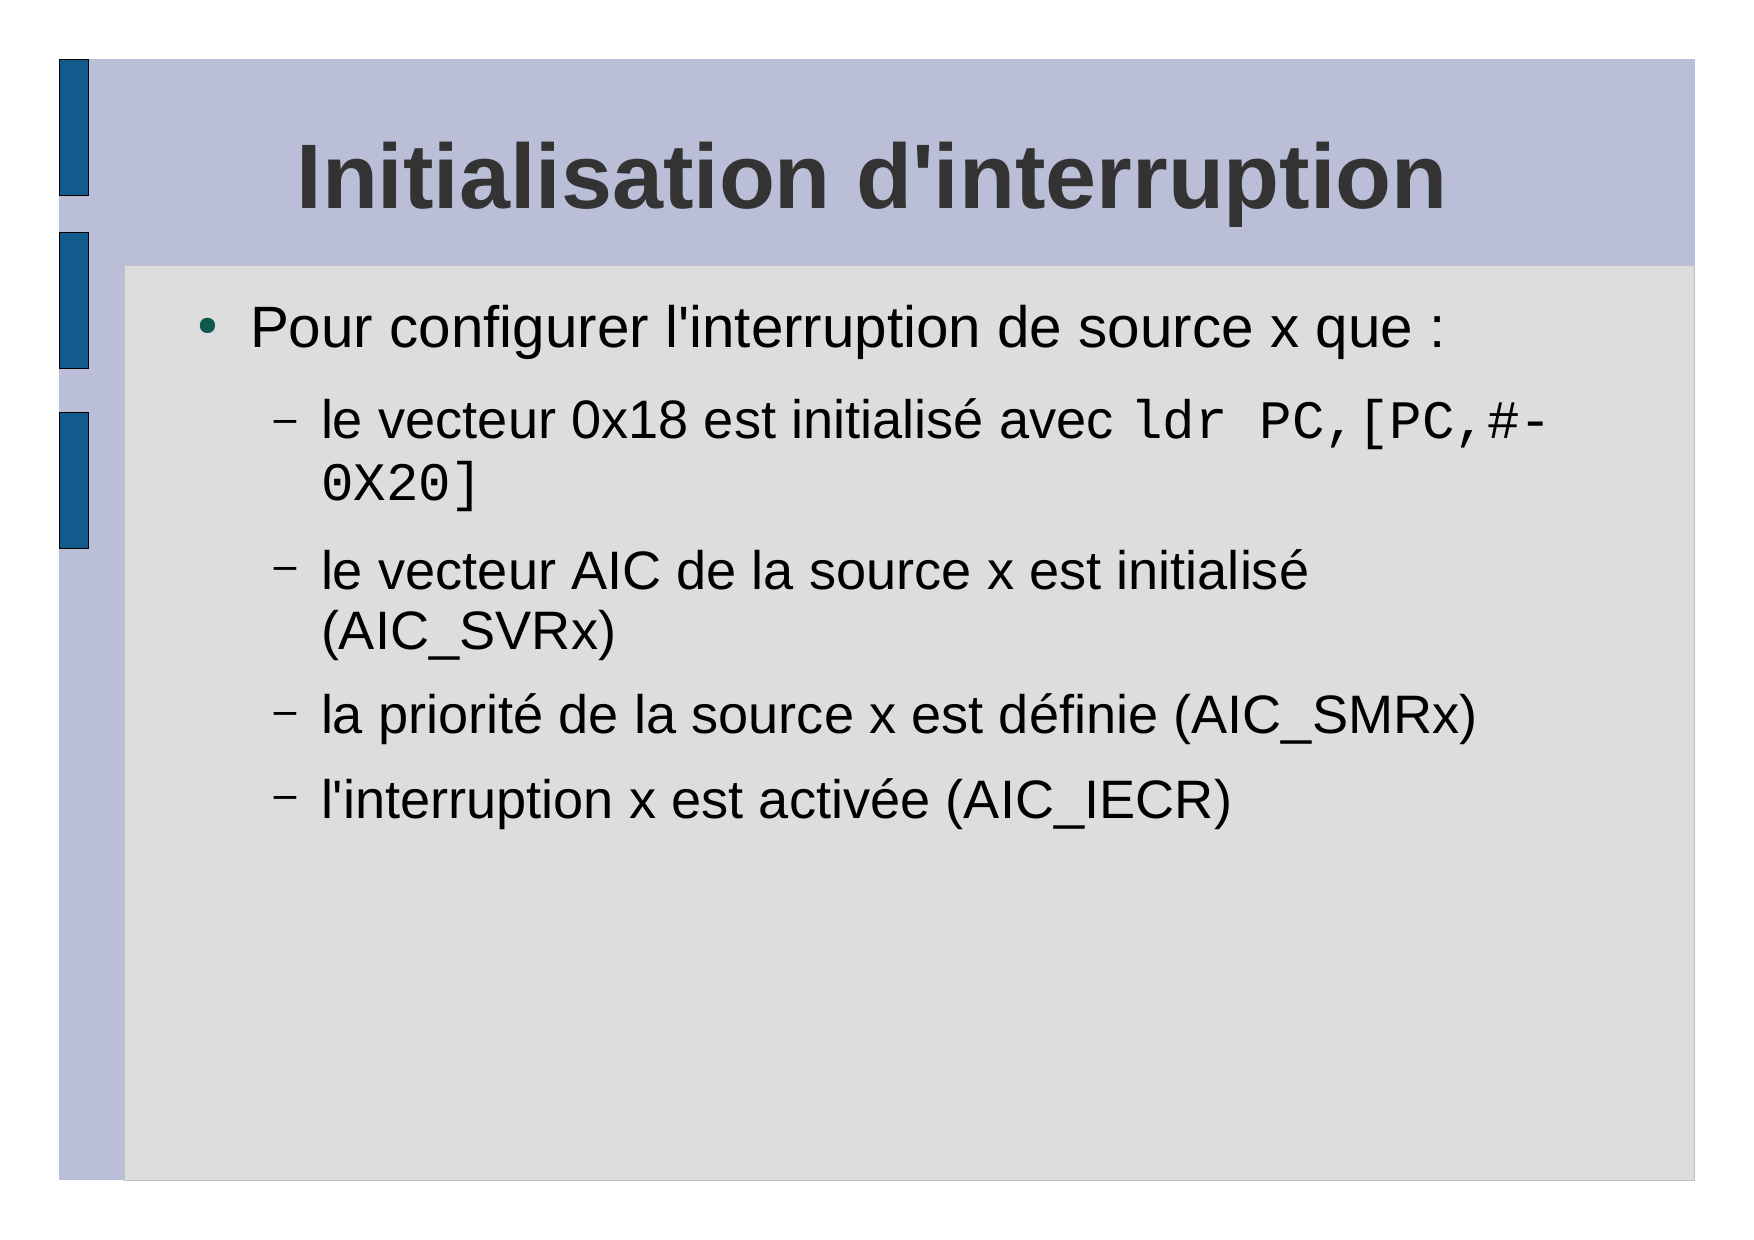

# Initialisation d'interruption
Pour configurer l'interruption de source x que :
le vecteur 0x18 est initialisé avec ldr PC,[PC,#-0X20]
le vecteur AIC de la source x est initialisé (AIC_SVRx)
la priorité de la source x est définie (AIC_SMRx)
l'interruption x est activée (AIC_IECR)